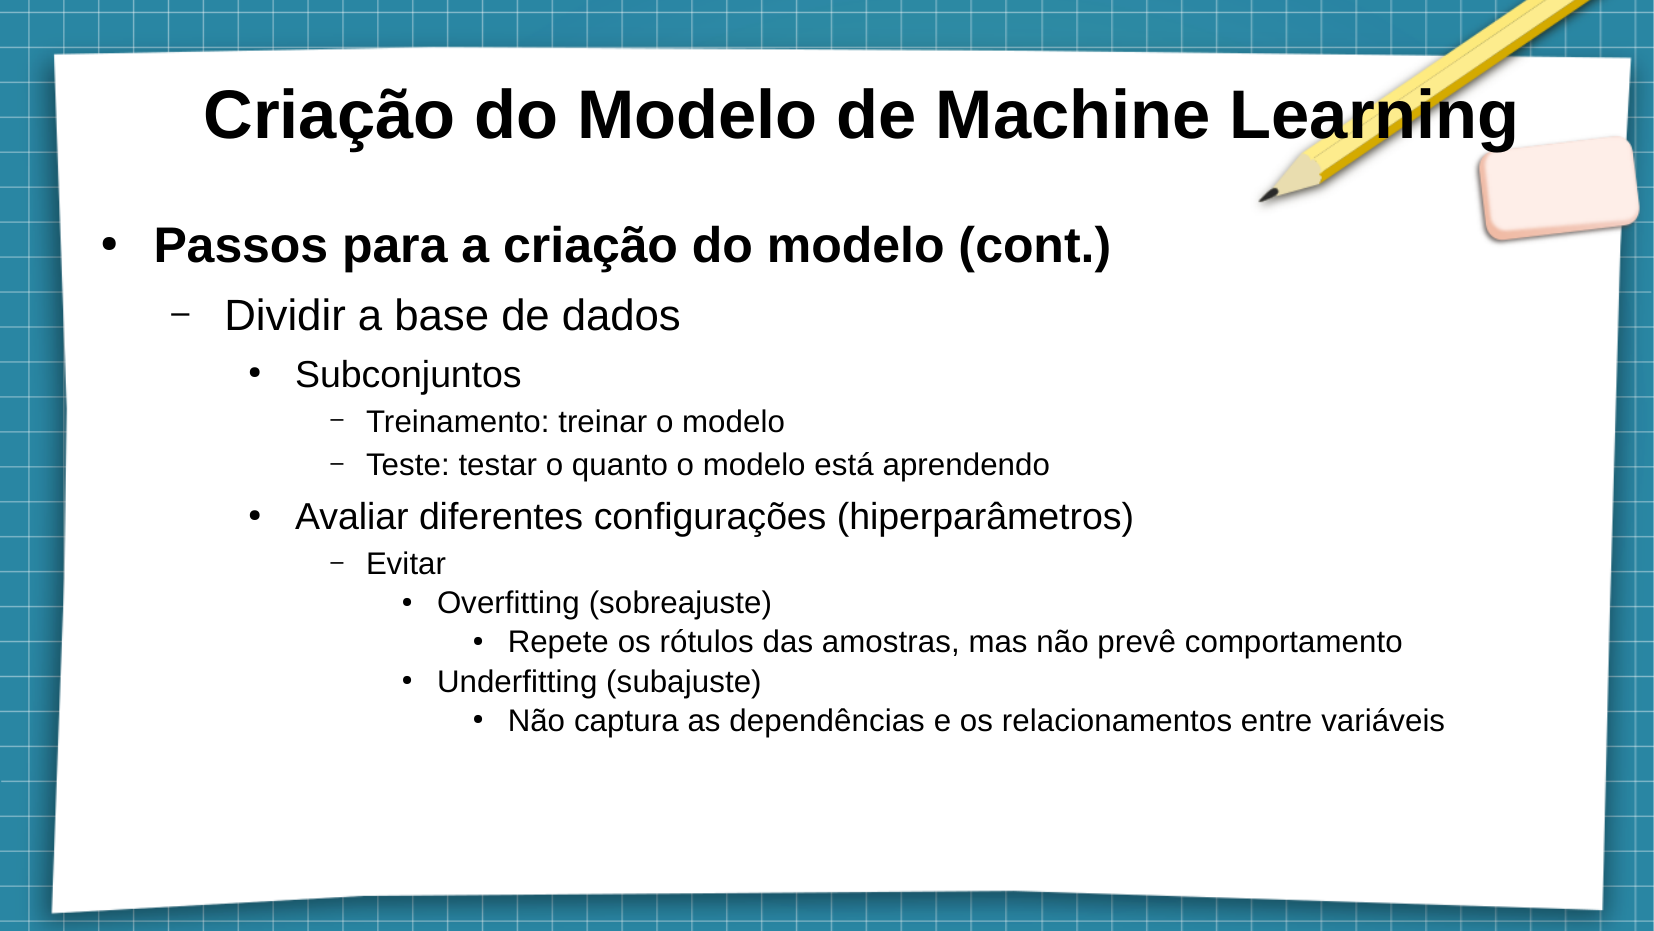

# Criação do Modelo de Machine Learning
Passos para a criação do modelo (cont.)
Dividir a base de dados
Subconjuntos
Treinamento: treinar o modelo
Teste: testar o quanto o modelo está aprendendo
Avaliar diferentes configurações (hiperparâmetros)
Evitar
Overfitting (sobreajuste)
Repete os rótulos das amostras, mas não prevê comportamento
Underfitting (subajuste)
Não captura as dependências e os relacionamentos entre variáveis